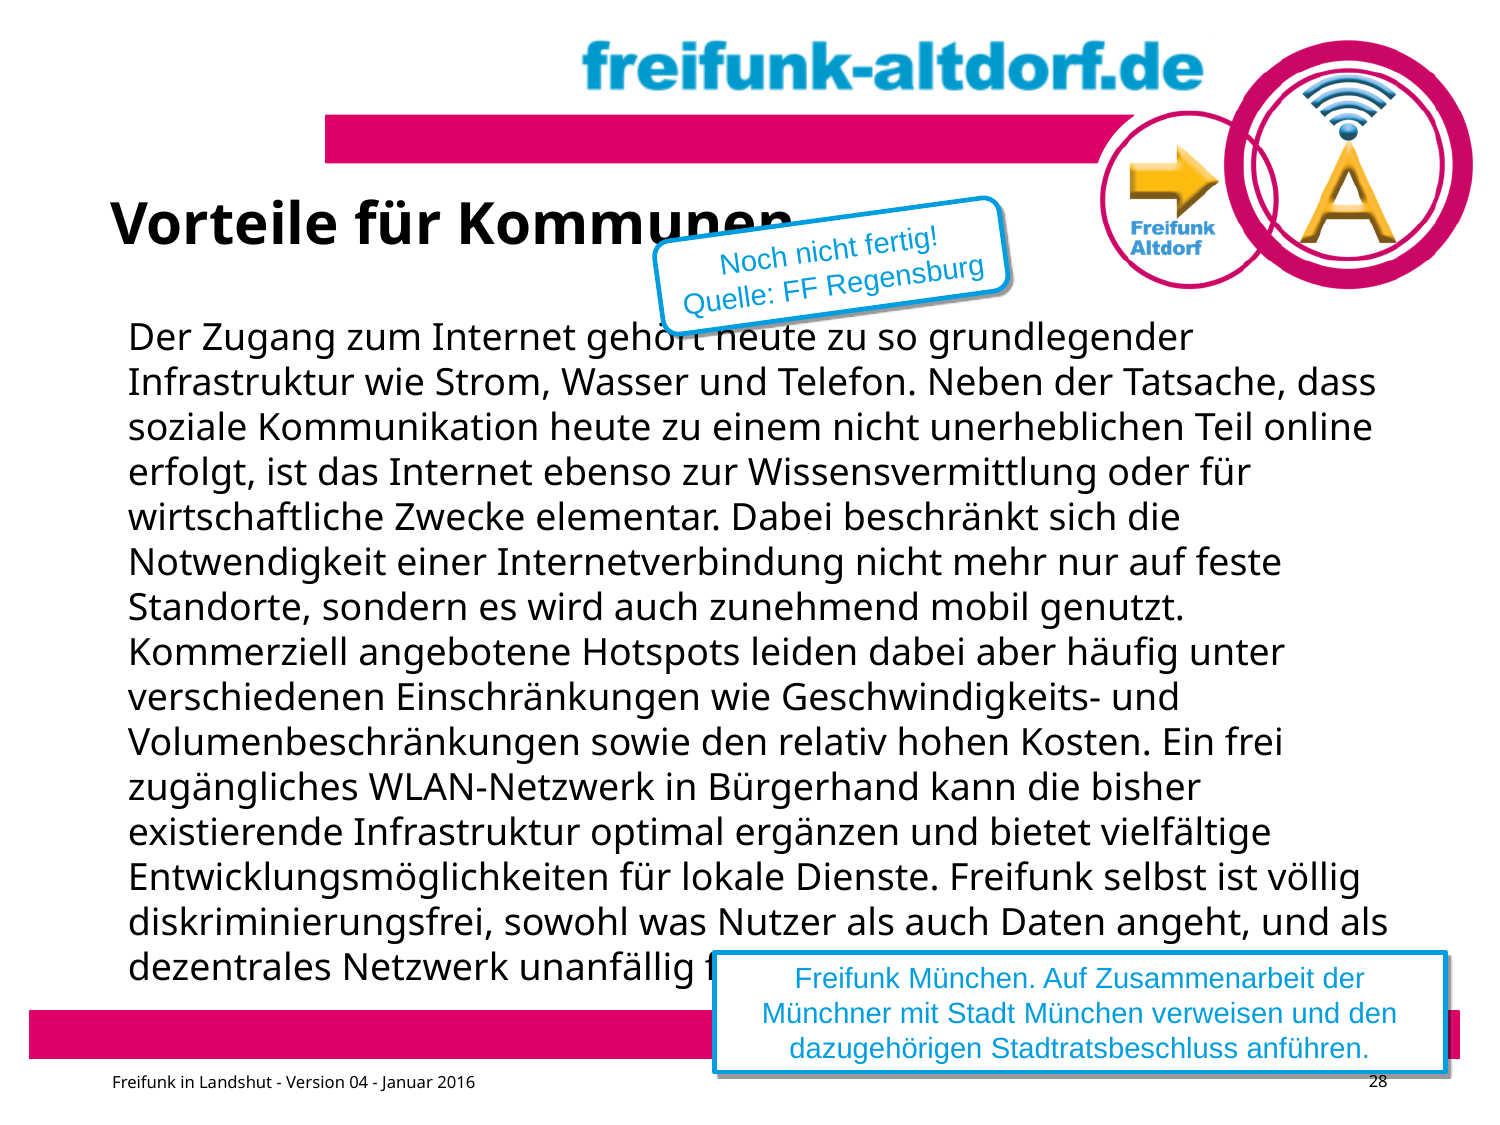

# Vorteile für Kommunen
Noch nicht fertig!
Quelle: FF Regensburg
Der Zugang zum Internet gehört heute zu so grundlegender Infrastruktur wie Strom, Wasser und Telefon. Neben der Tatsache, dass soziale Kommunikation heute zu einem nicht unerheblichen Teil online erfolgt, ist das Internet ebenso zur Wissensvermittlung oder für wirtschaftliche Zwecke elementar. Dabei beschränkt sich die Notwendigkeit einer Internetverbindung nicht mehr nur auf feste Standorte, sondern es wird auch zunehmend mobil genutzt. Kommerziell angebotene Hotspots leiden dabei aber häufig unter verschiedenen Einschränkungen wie Geschwindigkeits- und Volumenbeschränkungen sowie den relativ hohen Kosten. Ein frei zugängliches WLAN-Netzwerk in Bürgerhand kann die bisher existierende Infrastruktur optimal ergänzen und bietet vielfältige Entwicklungsmöglichkeiten für lokale Dienste. Freifunk selbst ist völlig diskriminierungsfrei, sowohl was Nutzer als auch Daten angeht, und als dezentrales Netzwerk unanfällig für Zensur oder Ausfälle.
Freifunk München. Auf Zusammenarbeit der Münchner mit Stadt München verweisen und den dazugehörigen Stadtratsbeschluss anführen.
Freifunk in Landshut - Version 04 - Januar 2016